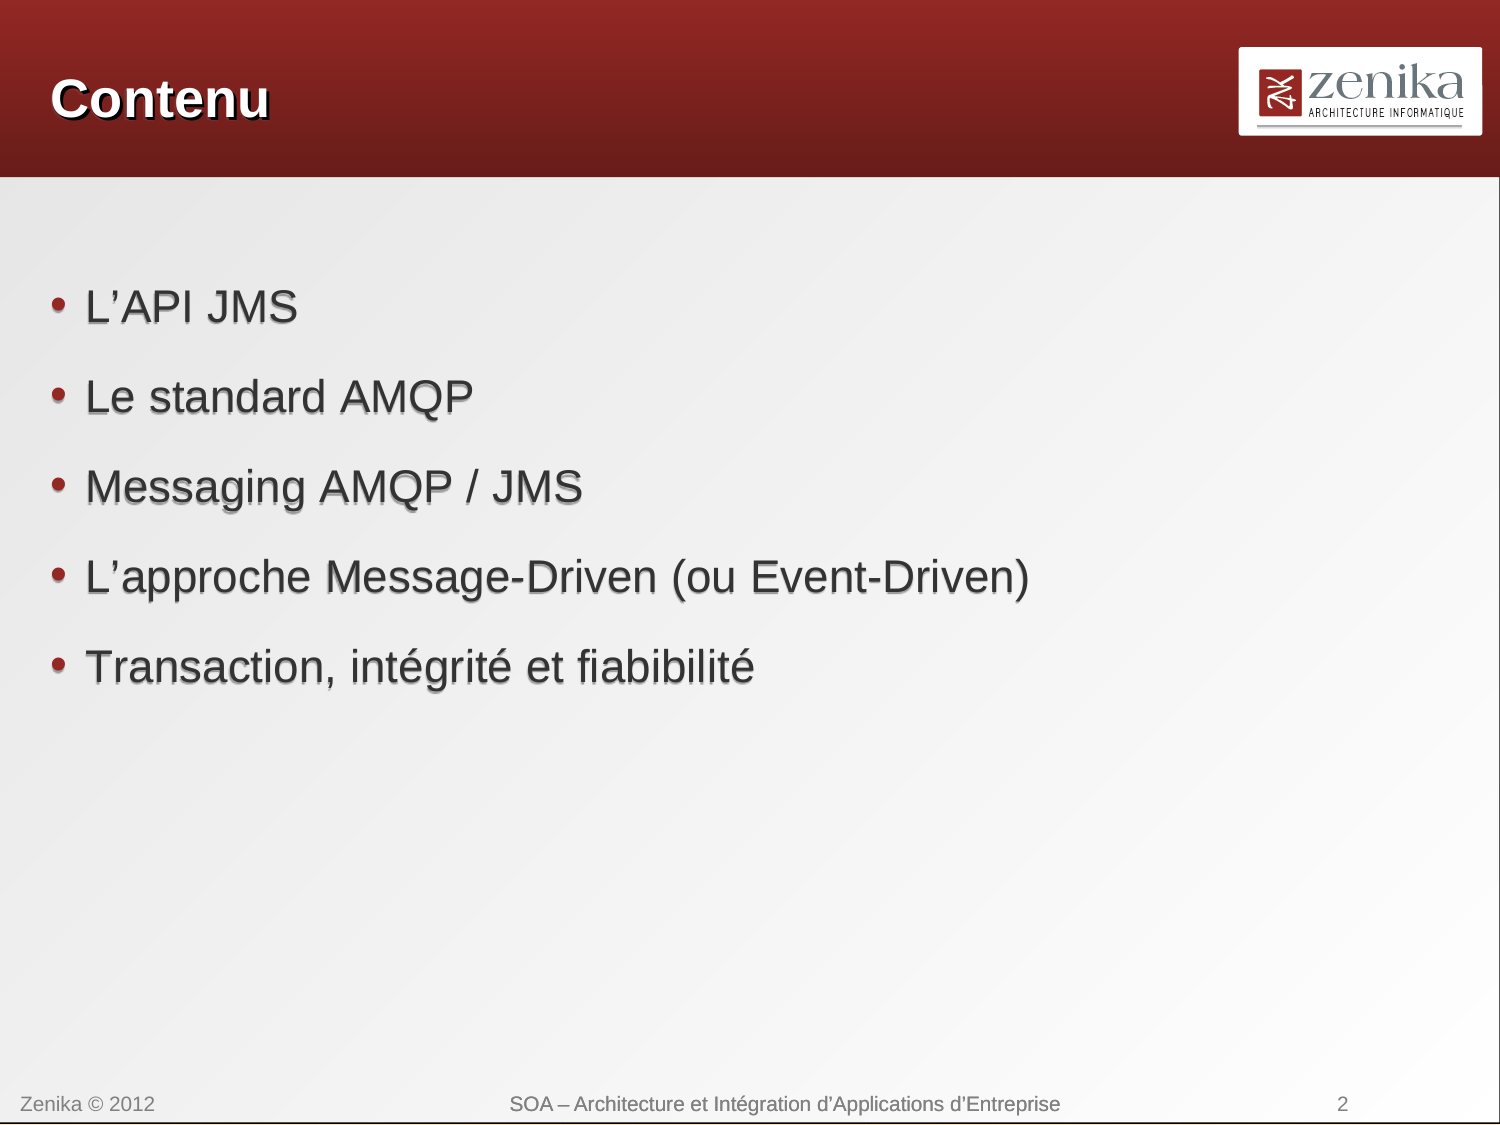

# Contenu
L’API JMS
Le standard AMQP
Messaging AMQP / JMS
L’approche Message-Driven (ou Event-Driven)
Transaction, intégrité et fiabibilité
SOA – Architecture et Intégration d’Applications d’Entreprise